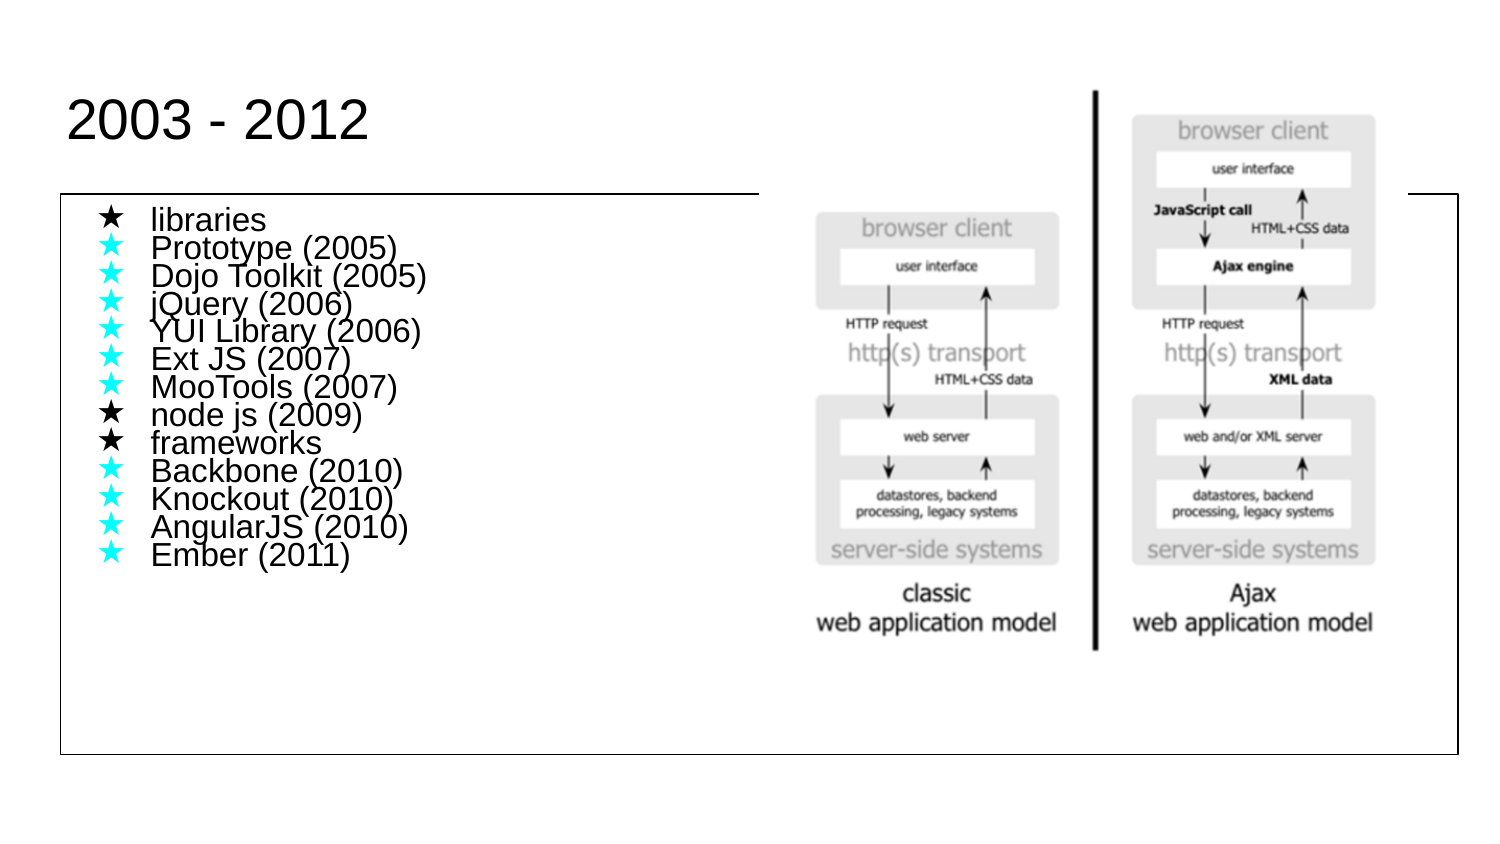

# 2003 - 2012
libraries
Prototype (2005)
Dojo Toolkit (2005)
jQuery (2006)
YUI Library (2006)
Ext JS (2007)
MooTools (2007)
node js (2009)
frameworks
Backbone (2010)
Knockout (2010)
AngularJS (2010)
Ember (2011)